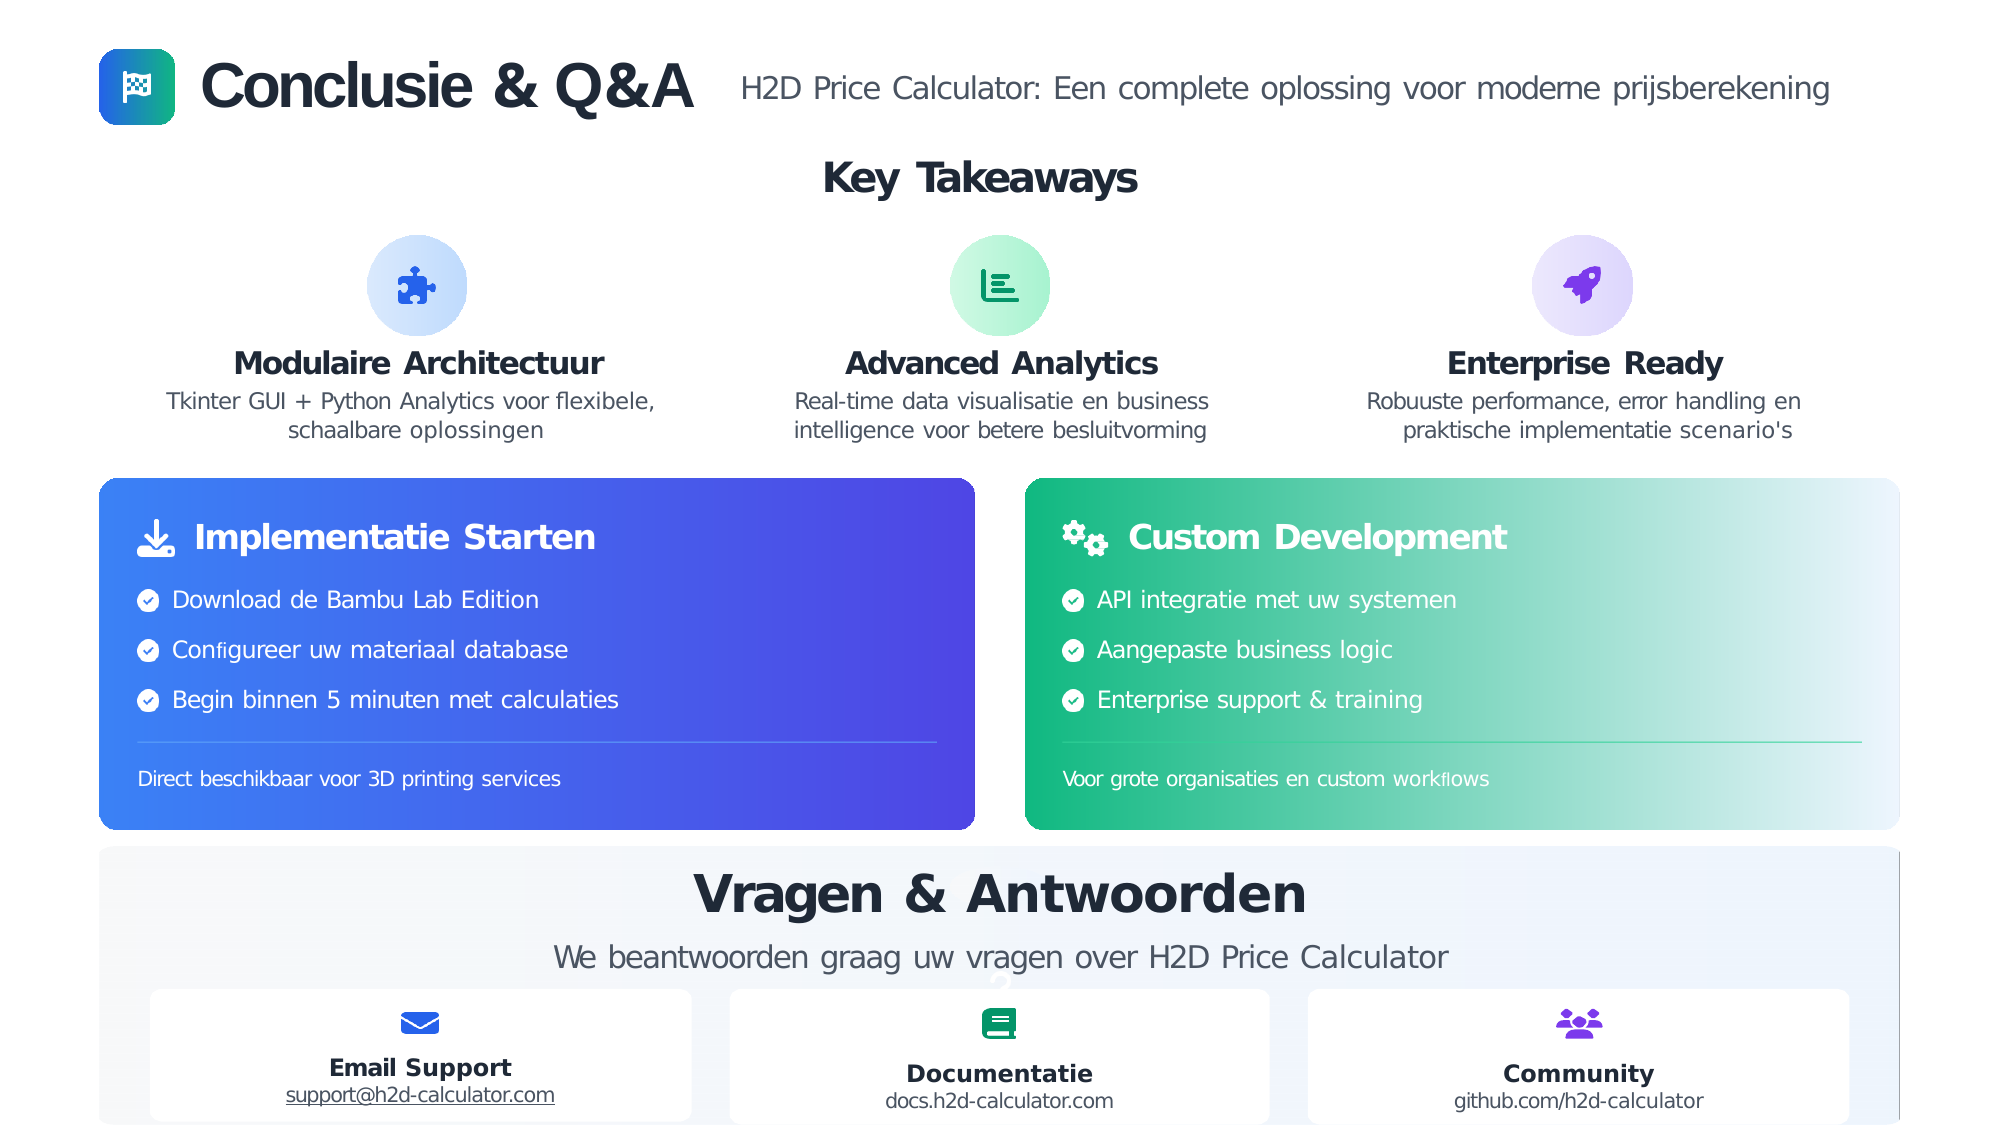

# Conclusie & Q&A
H2D Price Calculator: Een complete oplossing voor moderne prijsberekening
Key Takeaways
Modulaire Architectuur
Advanced Analytics
Enterprise Ready
Tkinter GUI + Python Analytics voor ﬂexibele, schaalbare oplossingen
Real-time data visualisatie en business intelligence voor betere besluitvorming
Robuuste performance, error handling en praktische implementatie scenario's
Implementatie Starten
Custom Development
Download de Bambu Lab Edition
API integratie met uw systemen
Conﬁgureer uw materiaal database
Aangepaste business logic
Begin binnen 5 minuten met calculaties
Enterprise support & training
Direct beschikbaar voor 3D printing services
Voor grote organisaties en custom workﬂows
Vragen & Antwoorden
We beantwoorden graag uw vragen over H2D Price Calculator
Email Support
support@h2d-calculator.com
Documentatie
docs.h2d-calculator.com
Community
github.com/h2d-calculator
Bedankt voor uw aandacht!
Klaar om te beginnen met H2D Price Calculator?
Made with Genspark